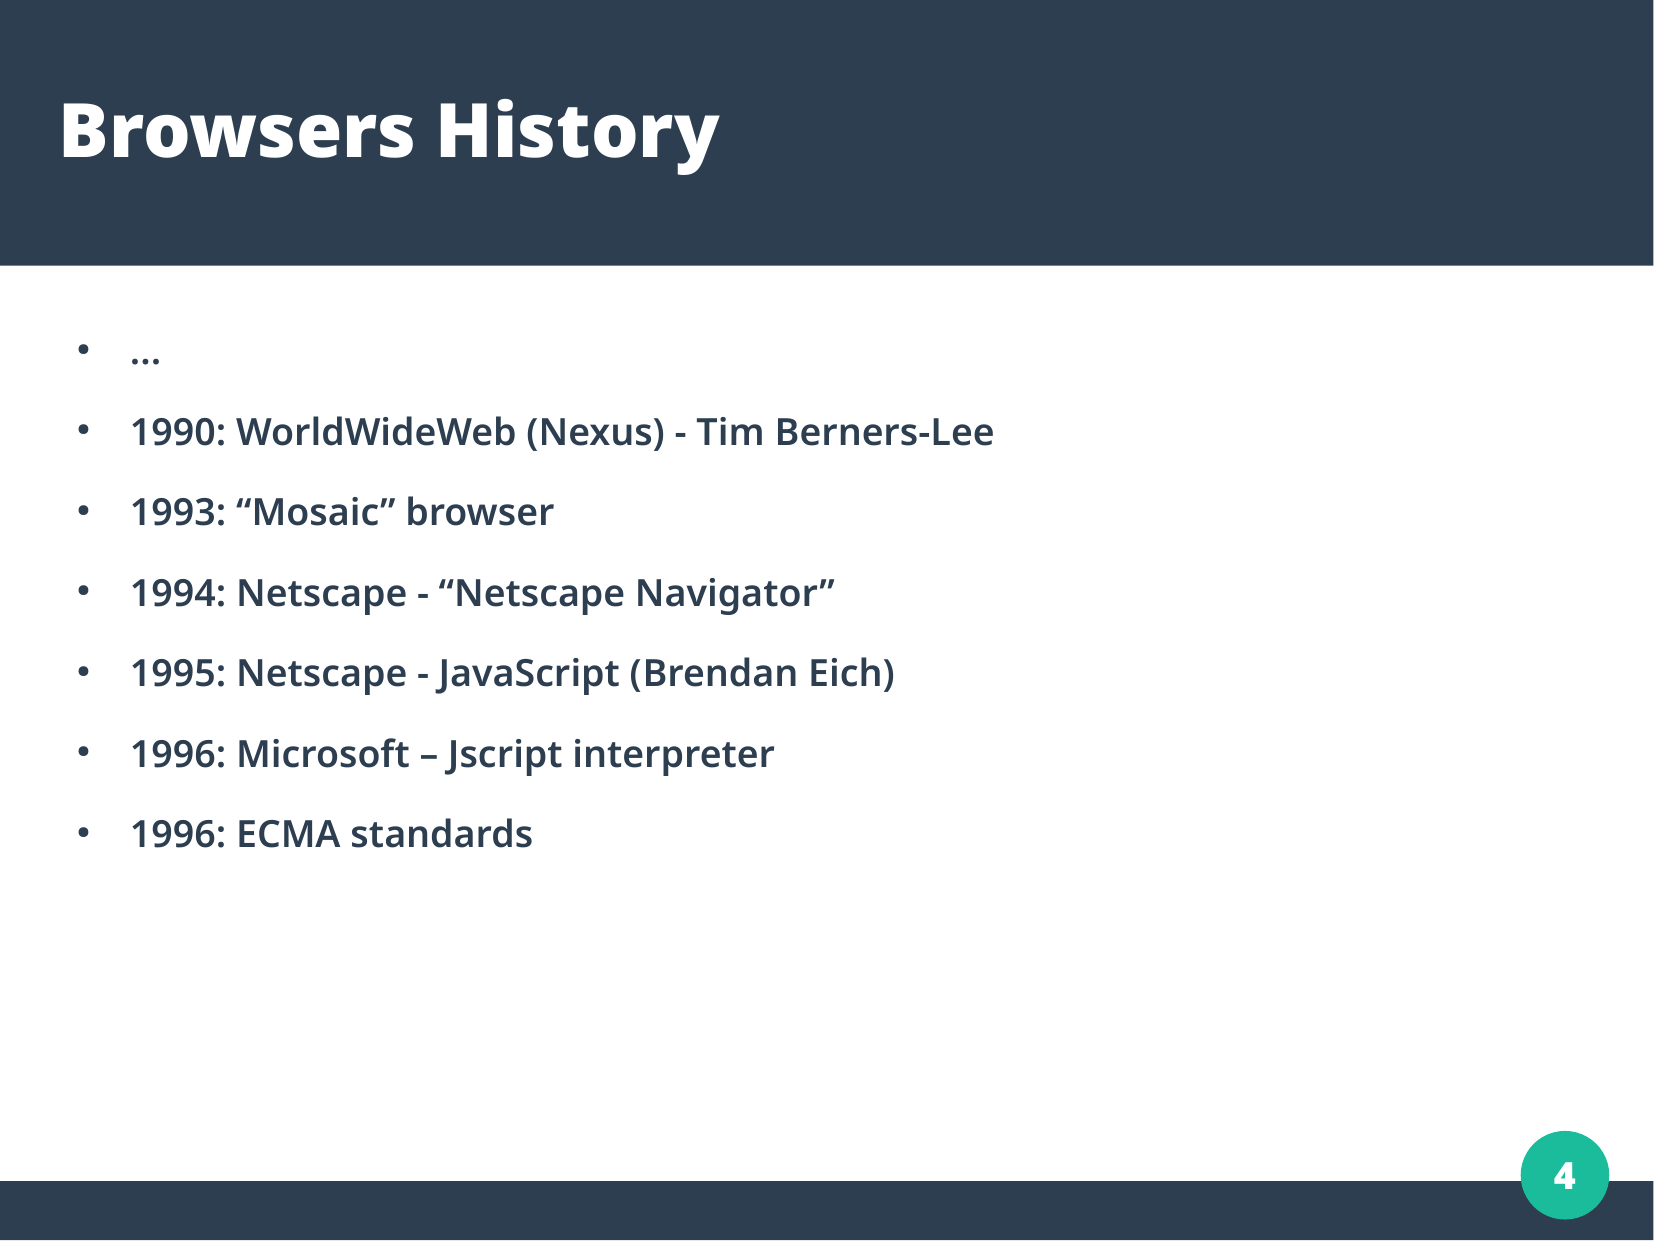

# Browsers History
...
1990: WorldWideWeb (Nexus) - Tim Berners-Lee
1993: “Mosaic” browser
1994: Netscape - “Netscape Navigator”
1995: Netscape - JavaScript (Brendan Eich)
1996: Microsoft – Jscript interpreter
1996: ECMA standards
4